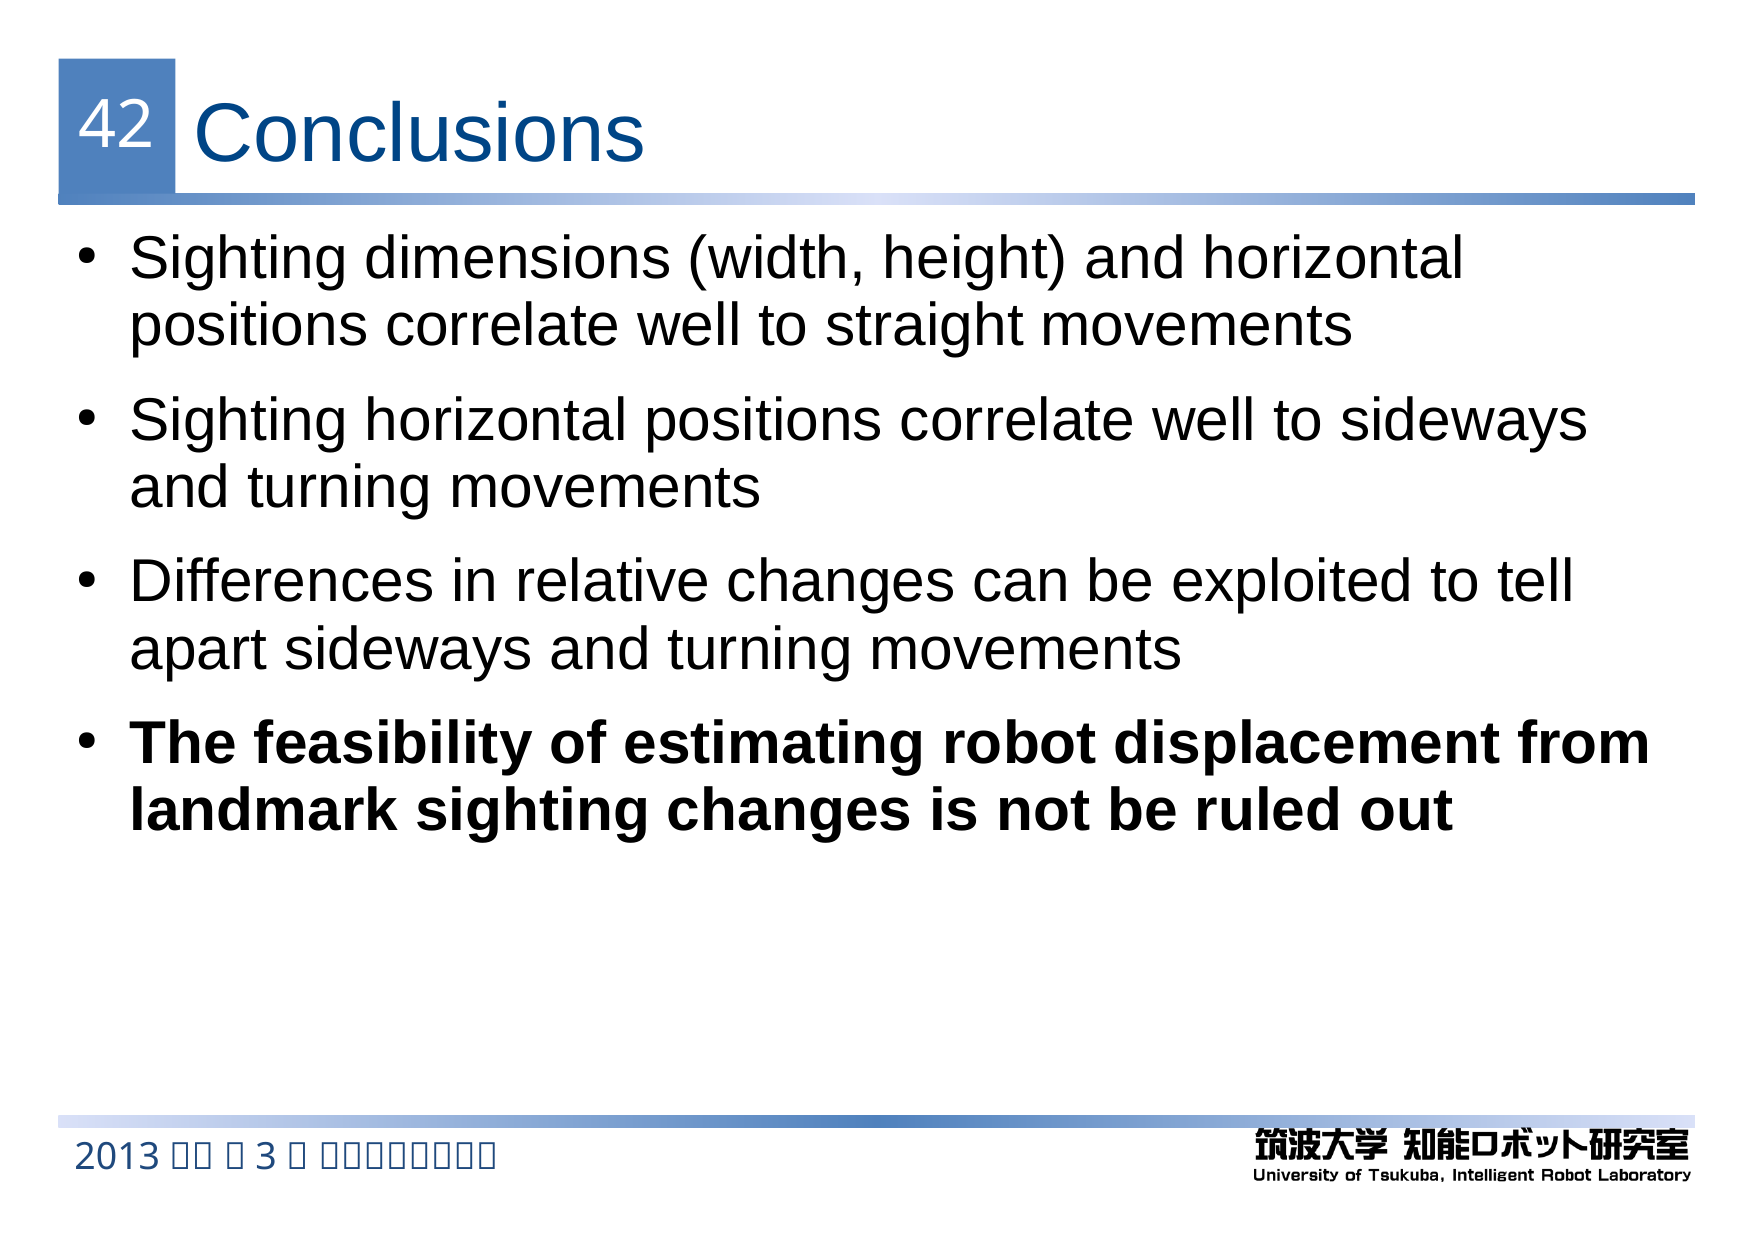

# Conclusions
Sighting dimensions (width, height) and horizontal positions correlate well to straight movements
Sighting horizontal positions correlate well to sideways and turning movements
Differences in relative changes can be exploited to tell apart sideways and turning movements
The feasibility of estimating robot displacement from landmark sighting changes is not be ruled out